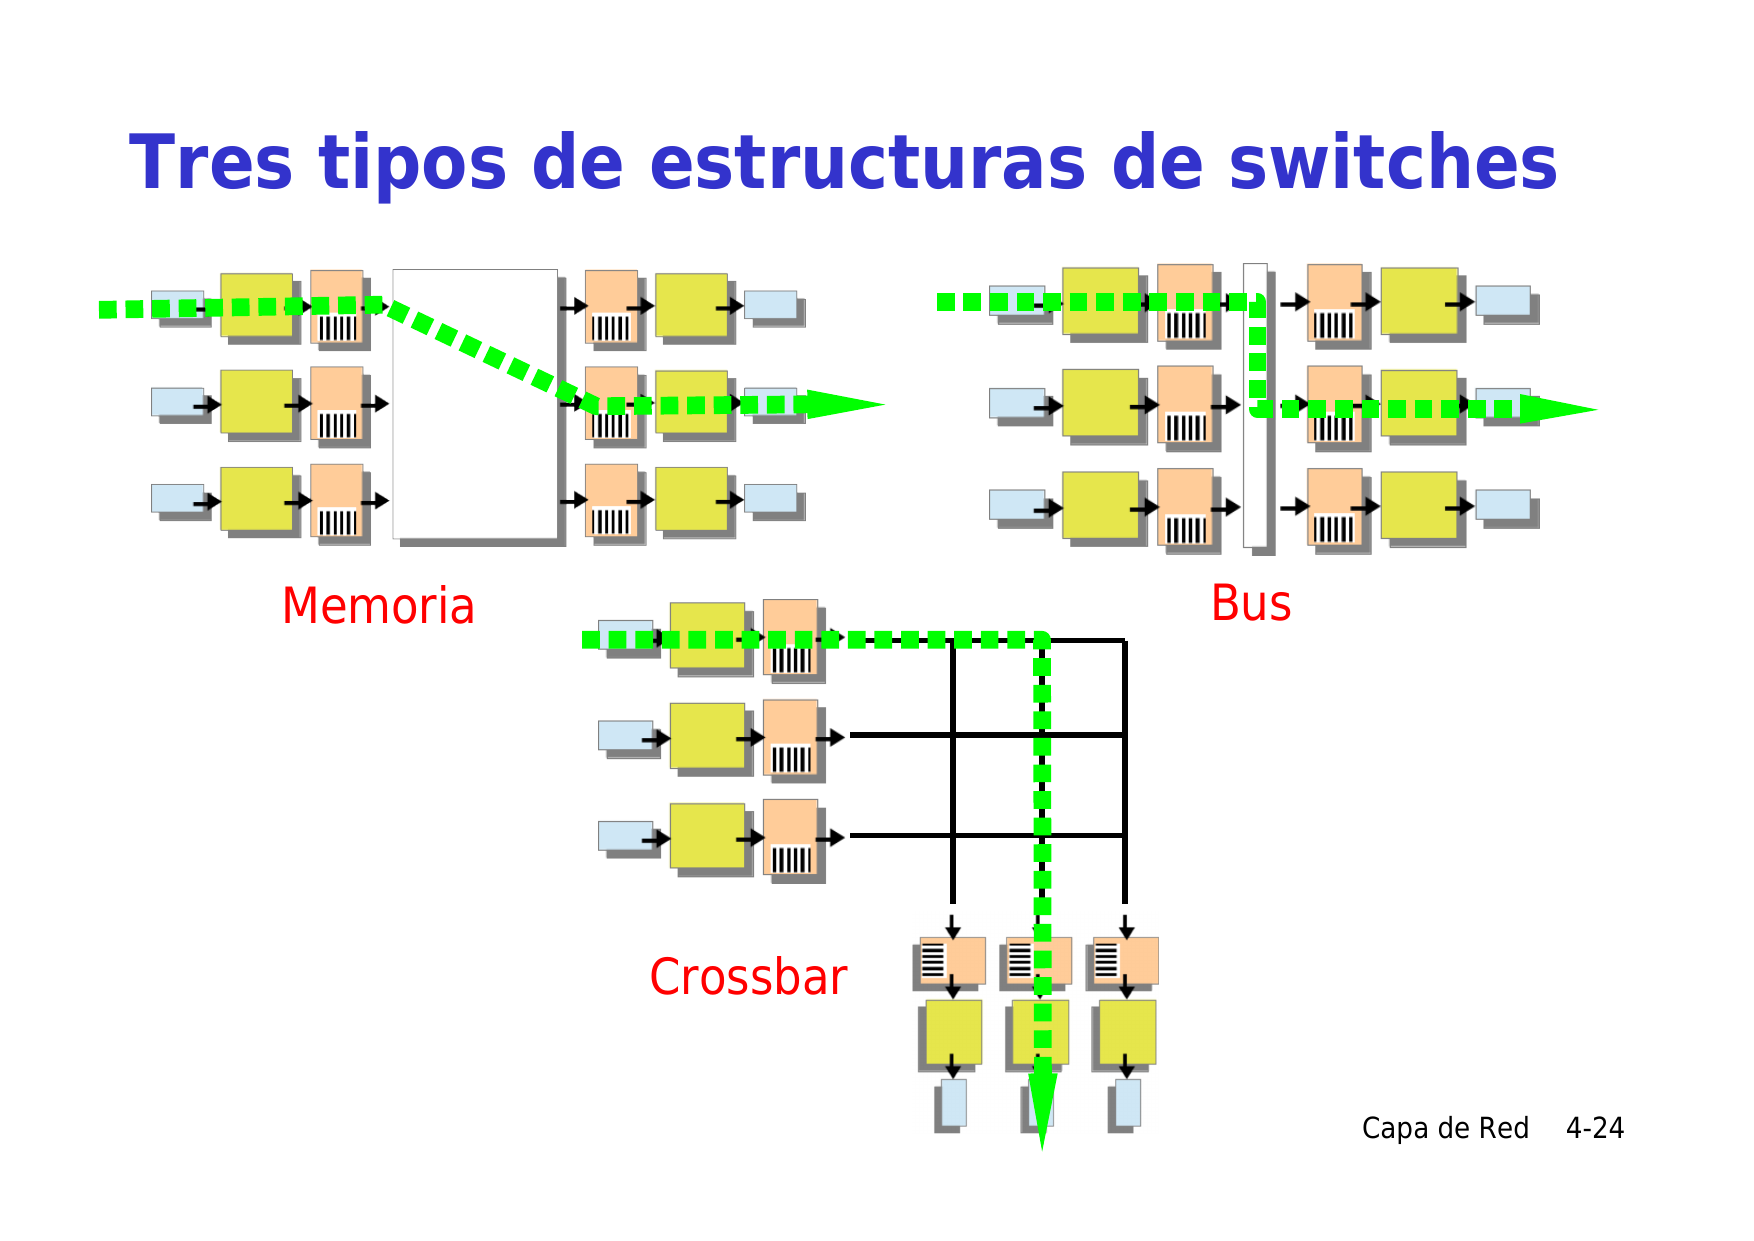

# Tres tipos de estructuras de switches
Bus
Memoria
Crossbar